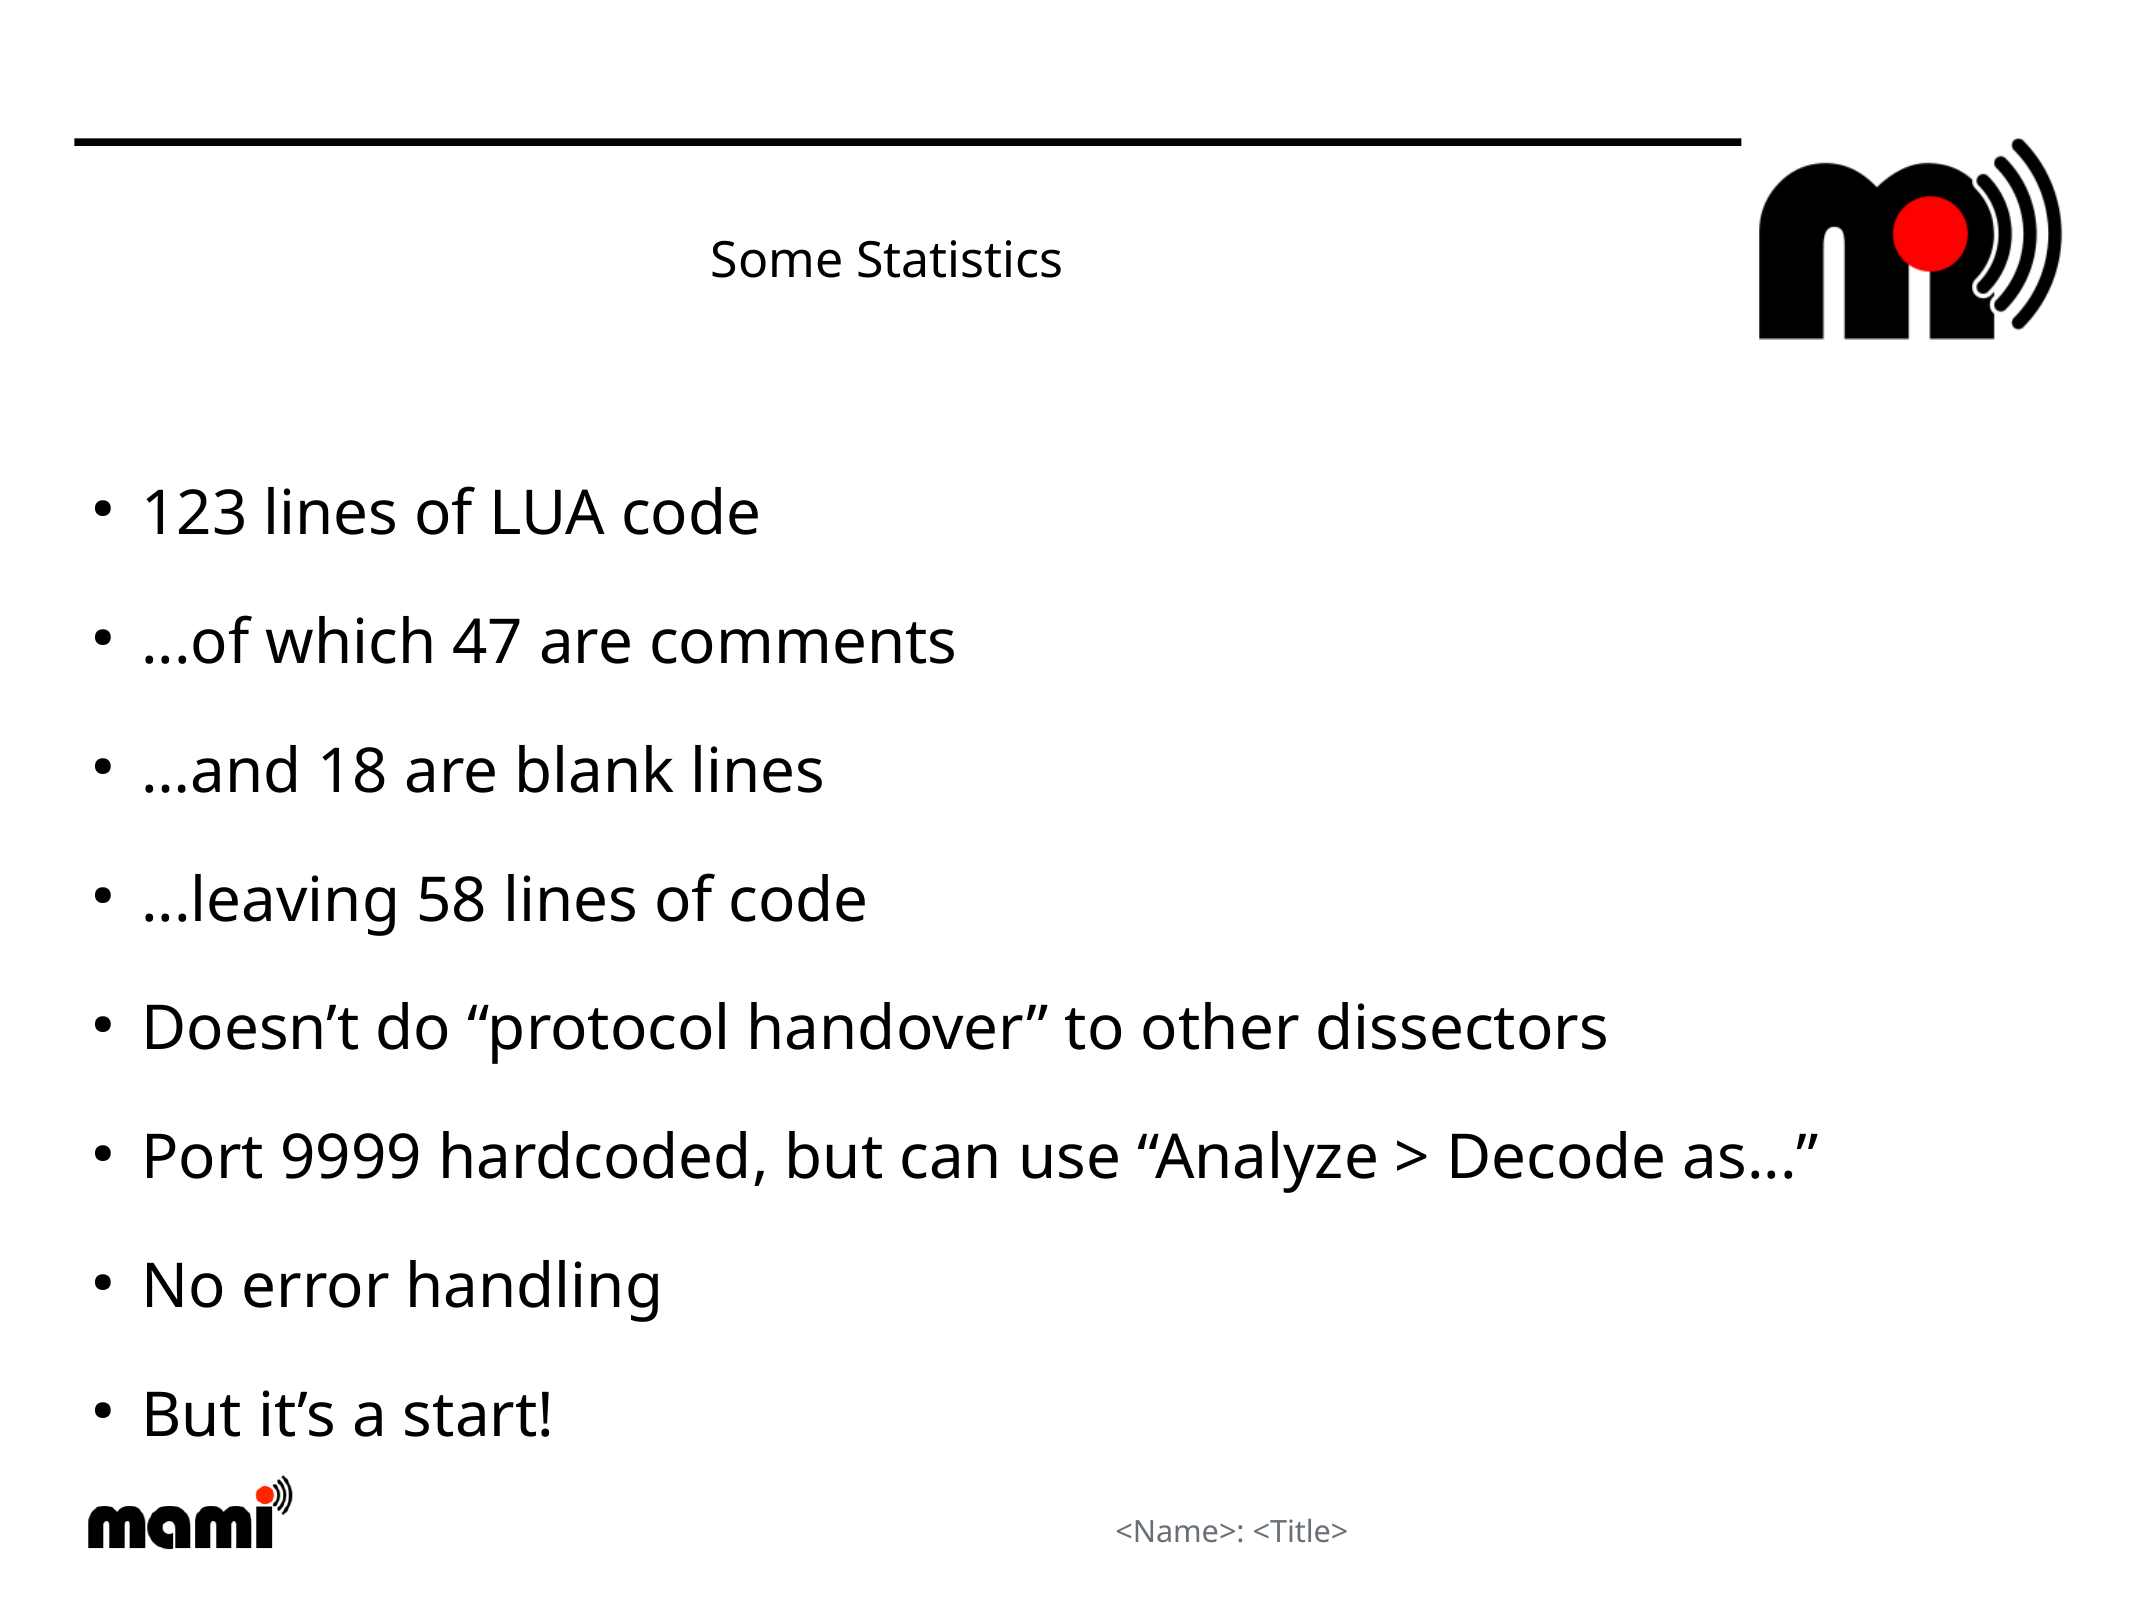

# Some Statistics
123 lines of LUA code
...of which 47 are comments
…and 18 are blank lines
...leaving 58 lines of code
Doesn’t do “protocol handover” to other dissectors
Port 9999 hardcoded, but can use “Analyze > Decode as...”
No error handling
But it’s a start!